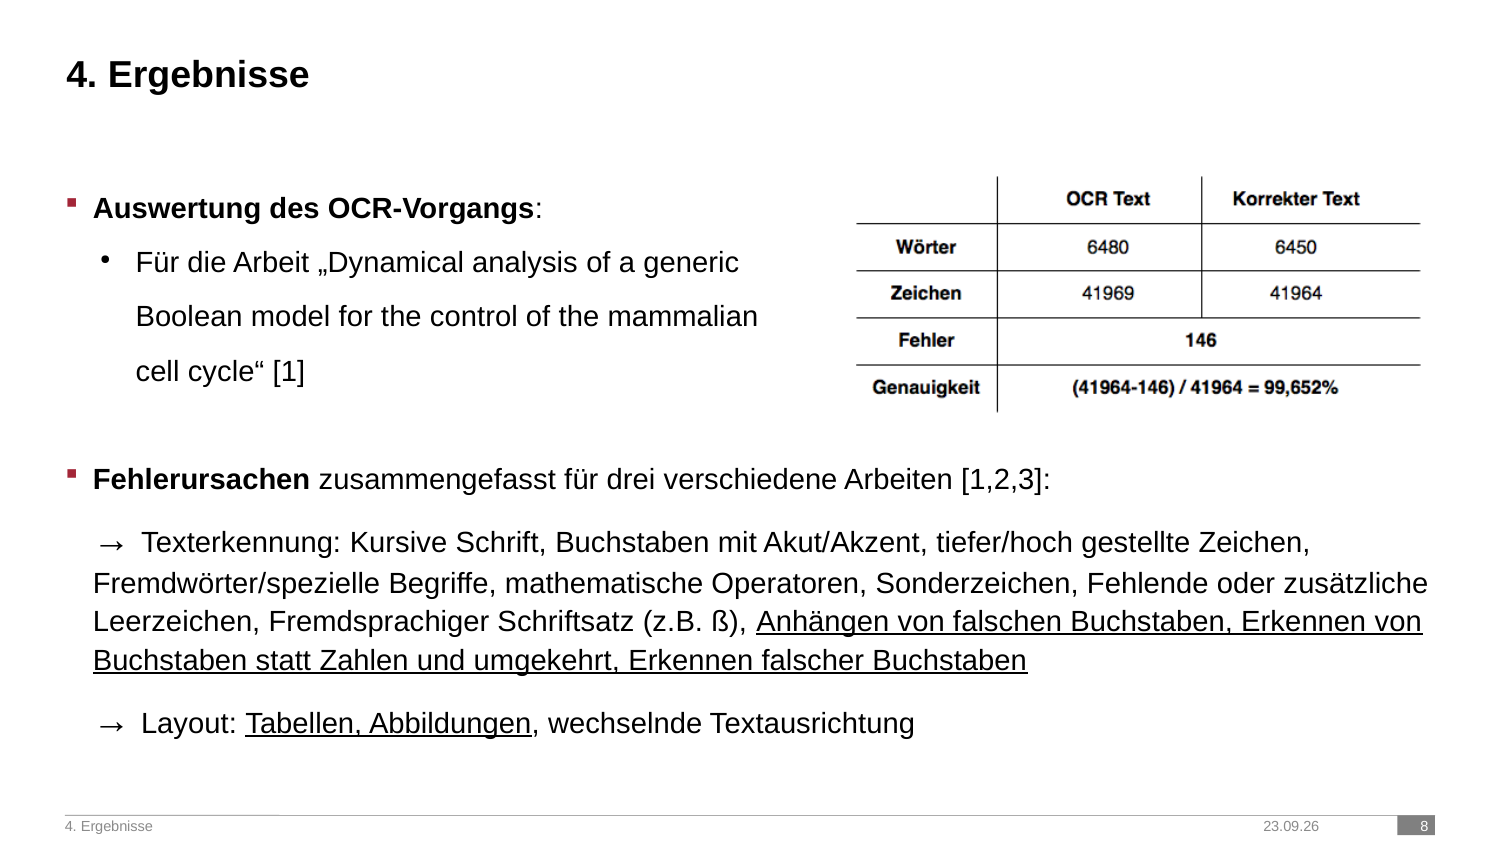

4. Ergebnisse
Auswertung des OCR-Vorgangs:
Für die Arbeit „Dynamical analysis of a generic
Boolean model for the control of the mammalian
cell cycle“ [1]
Fehlerursachen zusammengefasst für drei verschiedene Arbeiten [1,2,3]:
→ Texterkennung: Kursive Schrift, Buchstaben mit Akut/Akzent, tiefer/hoch gestellte Zeichen, Fremdwörter/spezielle Begriffe, mathematische Operatoren, Sonderzeichen, Fehlende oder zusätzliche Leerzeichen, Fremdsprachiger Schriftsatz (z.B. ß), Anhängen von falschen Buchstaben, Erkennen von Buchstaben statt Zahlen und umgekehrt, Erkennen falscher Buchstaben
→ Layout: Tabellen, Abbildungen, wechselnde Textausrichtung
4. Ergebnisse